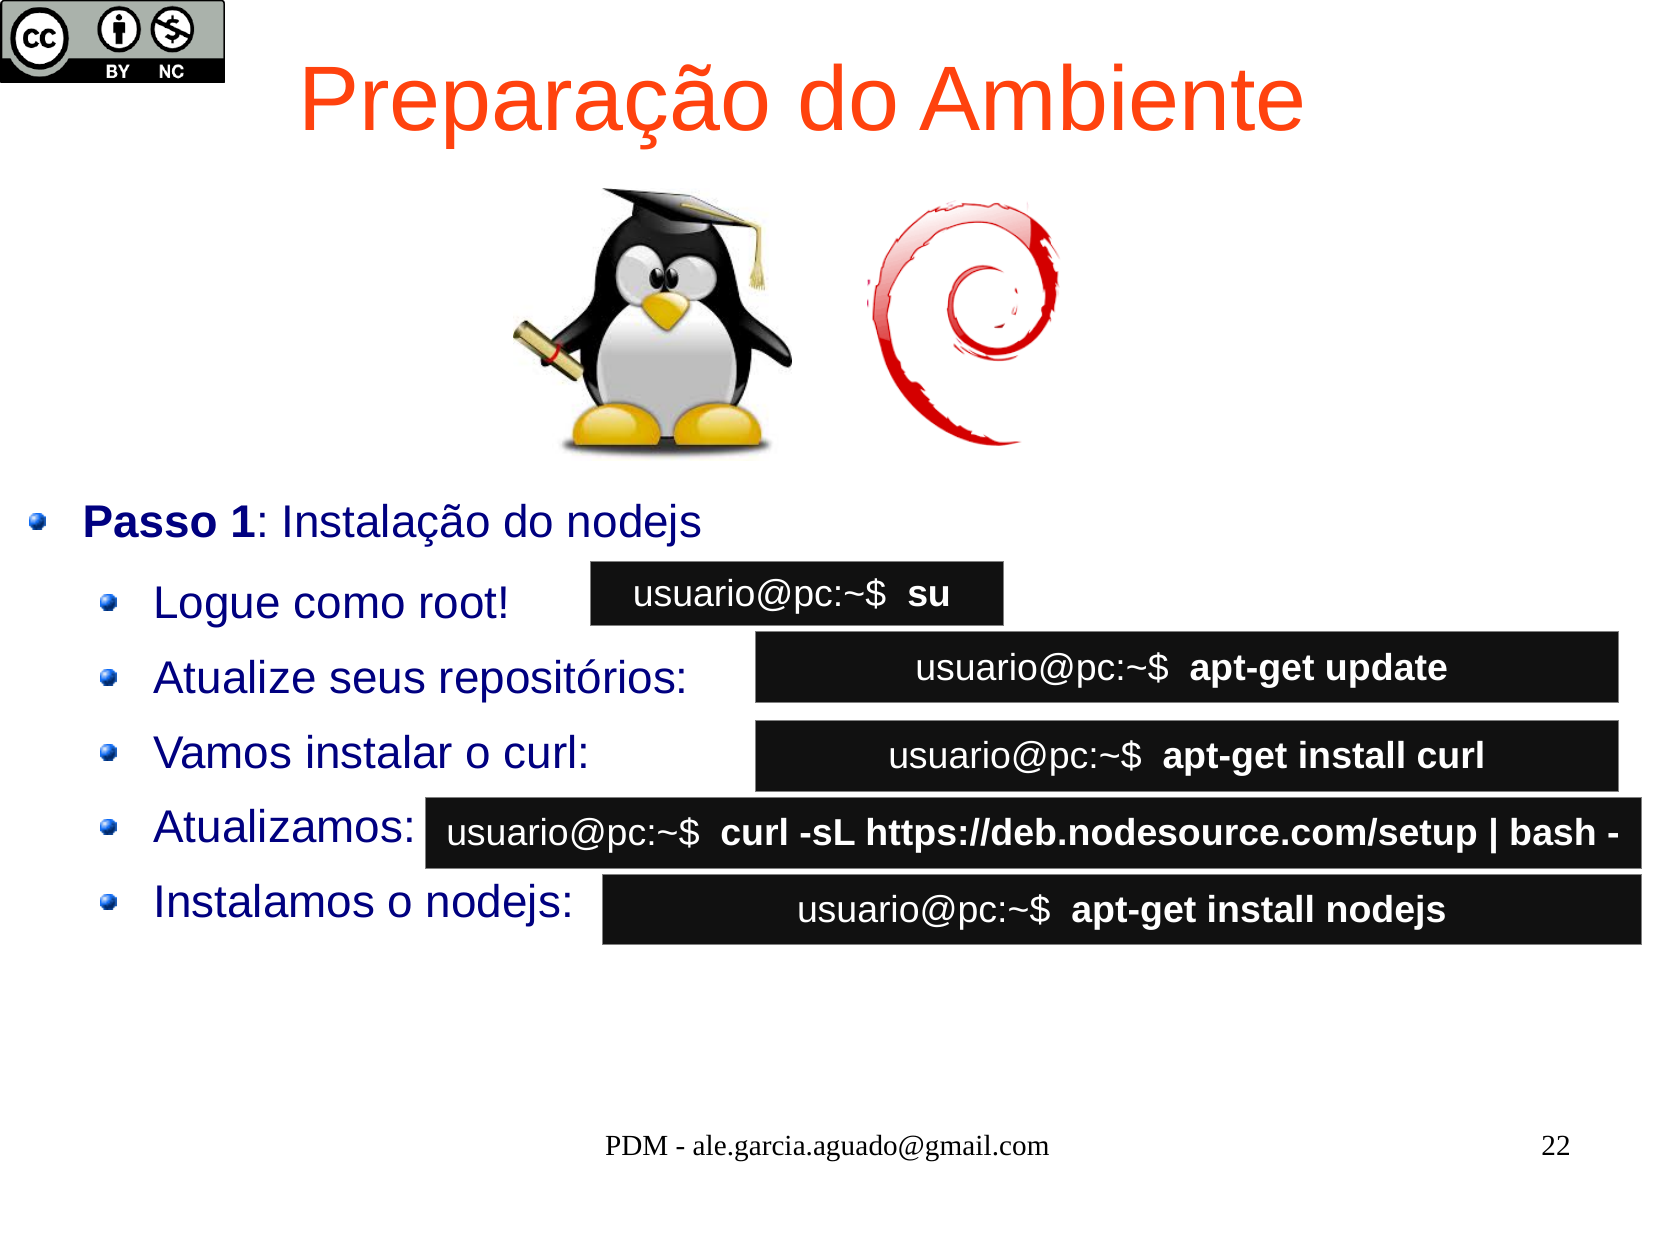

# Preparação do Ambiente
Passo 1: Instalação do nodejs
Logue como root!
Atualize seus repositórios:
Vamos instalar o curl:
Atualizamos:
Instalamos o nodejs:
usuario@pc:~$ su
usuario@pc:~$ apt-get update
usuario@pc:~$ apt-get install curl
usuario@pc:~$ curl -sL https://deb.nodesource.com/setup | bash -
usuario@pc:~$ apt-get install nodejs
PDM - ale.garcia.aguado@gmail.com
22